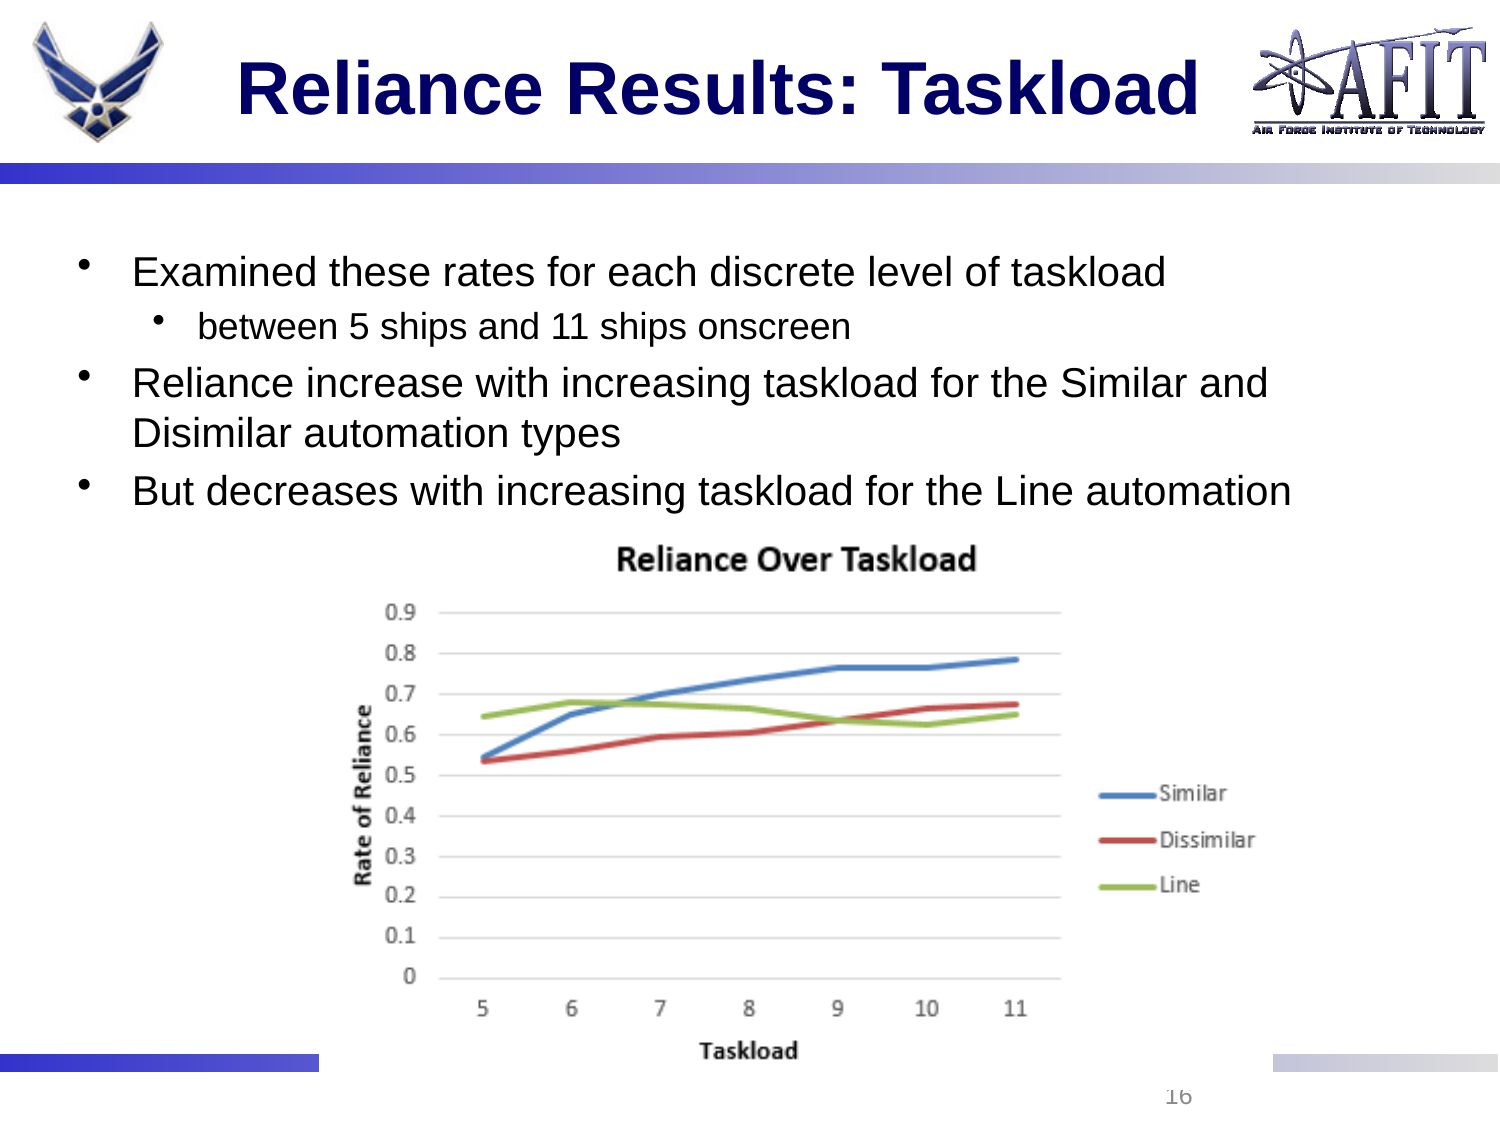

# Reliance Results: Taskload
Examined these rates for each discrete level of taskload
between 5 ships and 11 ships onscreen
Reliance increase with increasing taskload for the Similar and Disimilar automation types
But decreases with increasing taskload for the Line automation